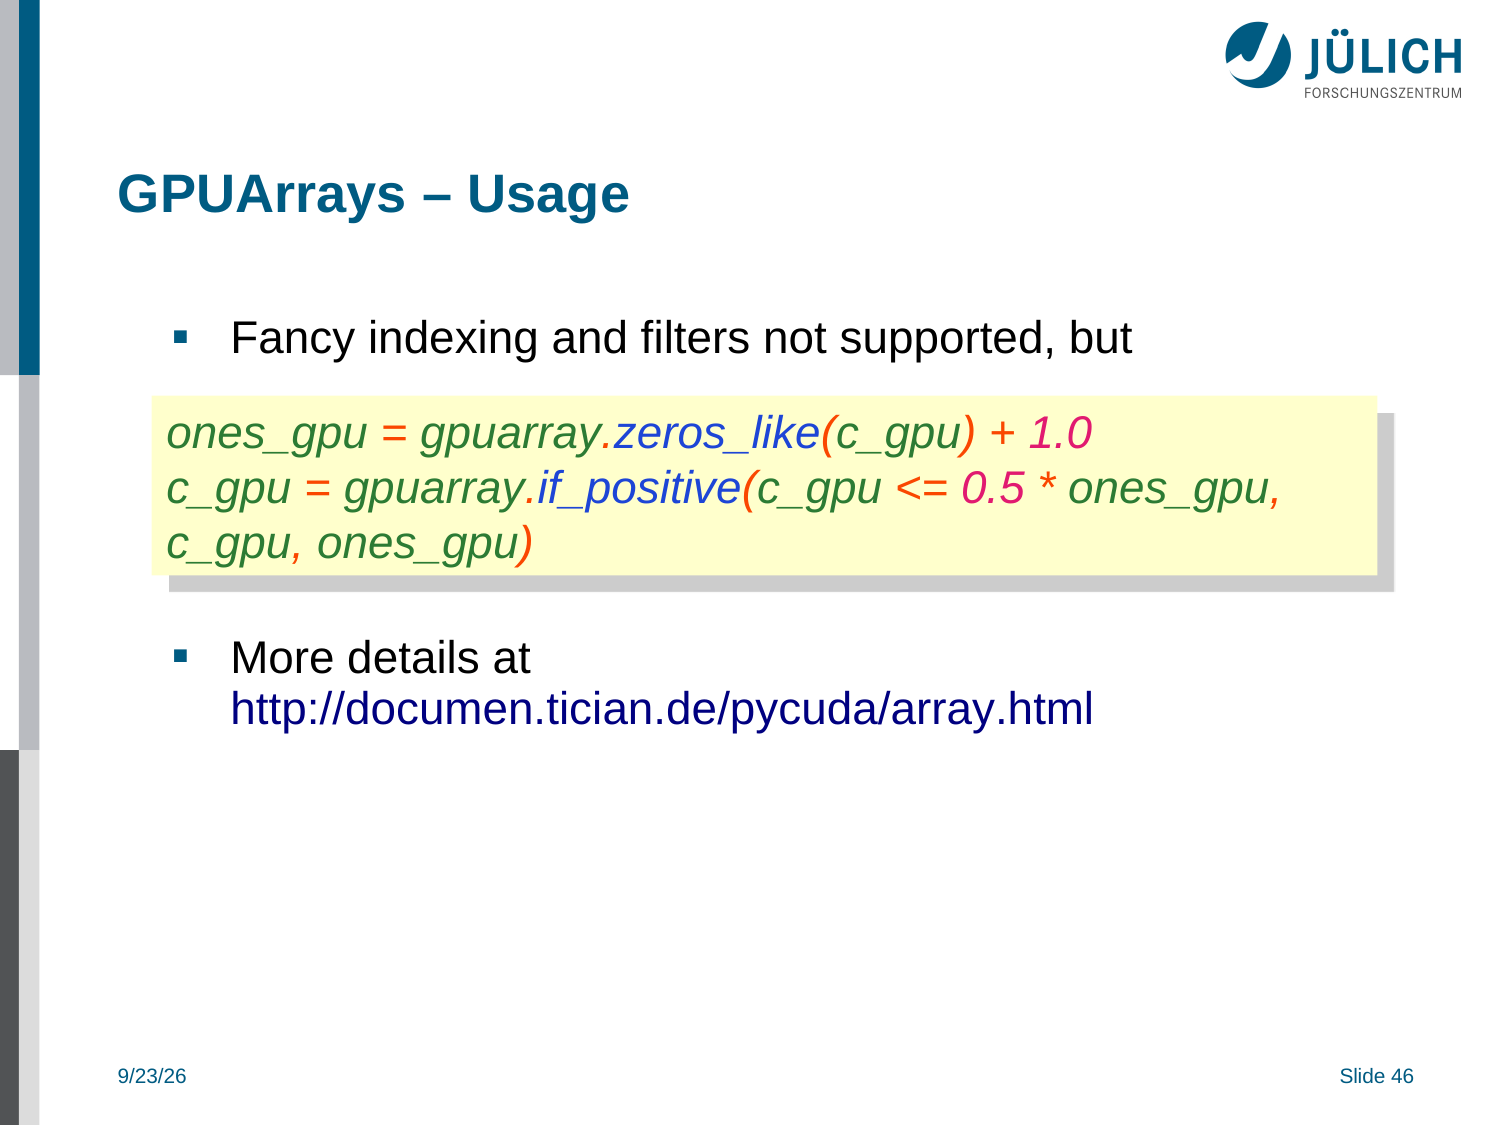

# GPUArrays – Usage
Fancy indexing and filters not supported, but
More details at http://documen.tician.de/pycuda/array.html
ones_gpu = gpuarray.zeros_like(c_gpu) + 1.0
c_gpu = gpuarray.if_positive(c_gpu <= 0.5 * ones_gpu, c_gpu, ones_gpu)